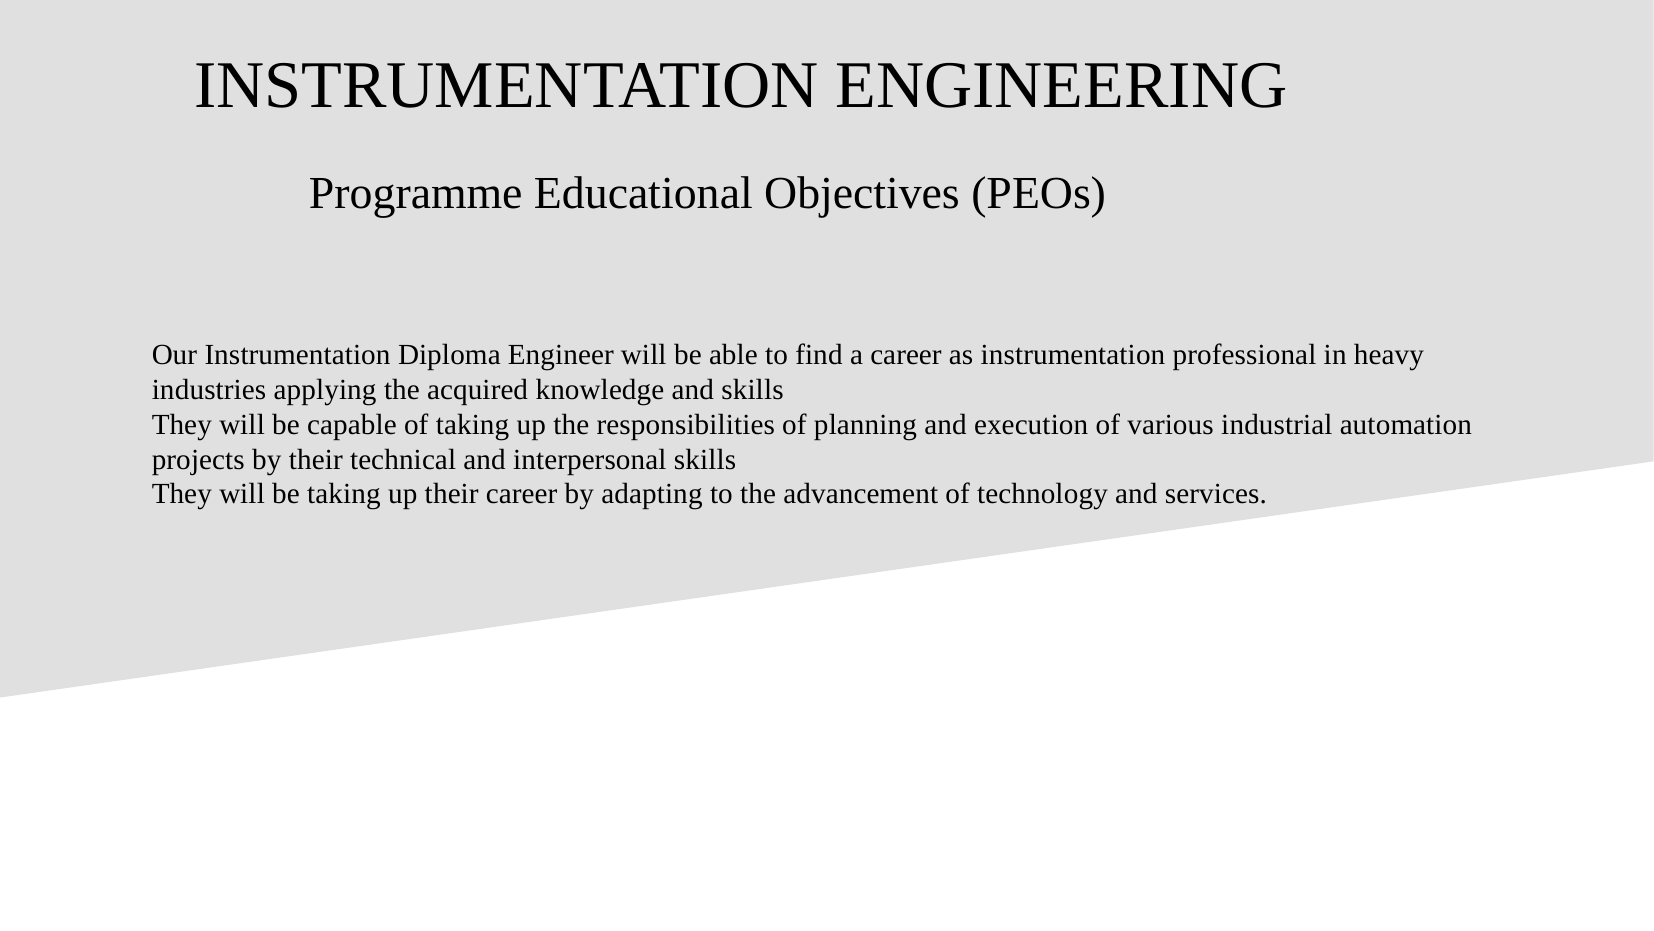

INSTRUMENTATION ENGINEERING
Programme Educational Objectives (PEOs)
Our Instrumentation Diploma Engineer will be able to find a career as instrumentation professional in heavy industries applying the acquired knowledge and skills
They will be capable of taking up the responsibilities of planning and execution of various industrial automation projects by their technical and interpersonal skills
They will be taking up their career by adapting to the advancement of technology and services.